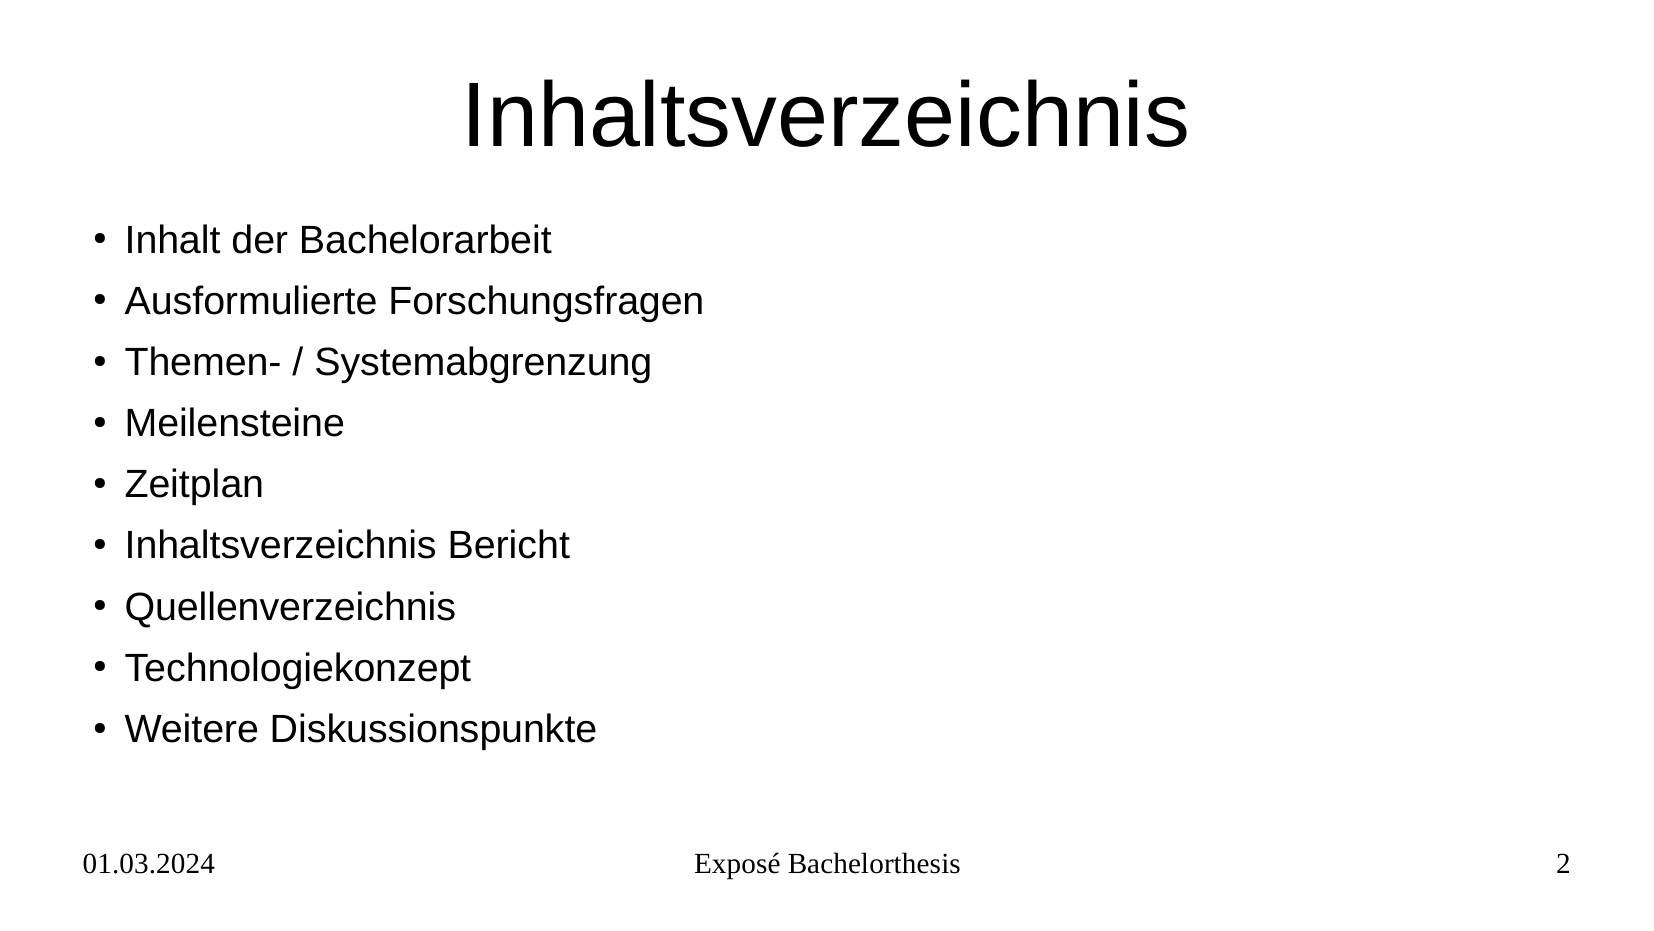

# Inhaltsverzeichnis
Inhalt der Bachelorarbeit
Ausformulierte Forschungsfragen
Themen- / Systemabgrenzung
Meilensteine
Zeitplan
Inhaltsverzeichnis Bericht
Quellenverzeichnis
Technologiekonzept
Weitere Diskussionspunkte
01.03.2024
Exposé Bachelorthesis
2